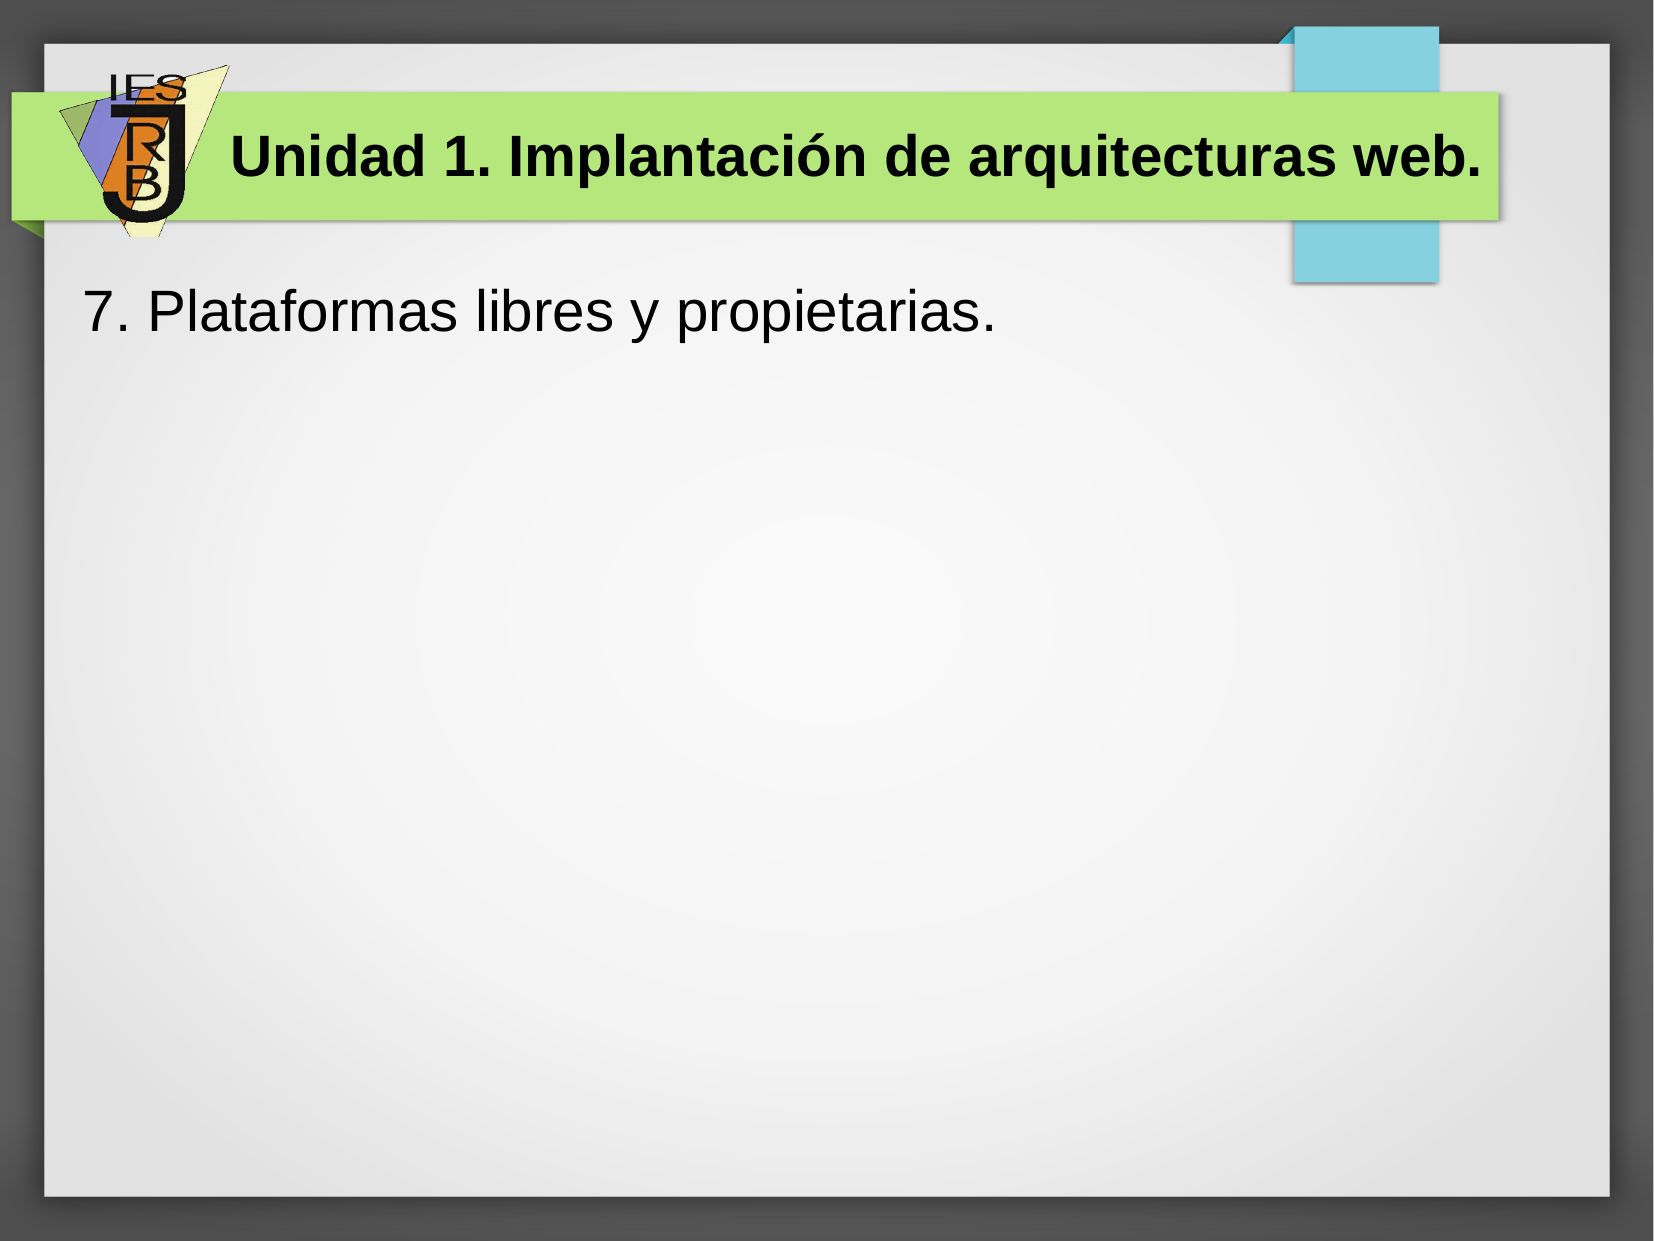

# Unidad 1. Implantación de arquitecturas web.
 Plataformas libres y propietarias.